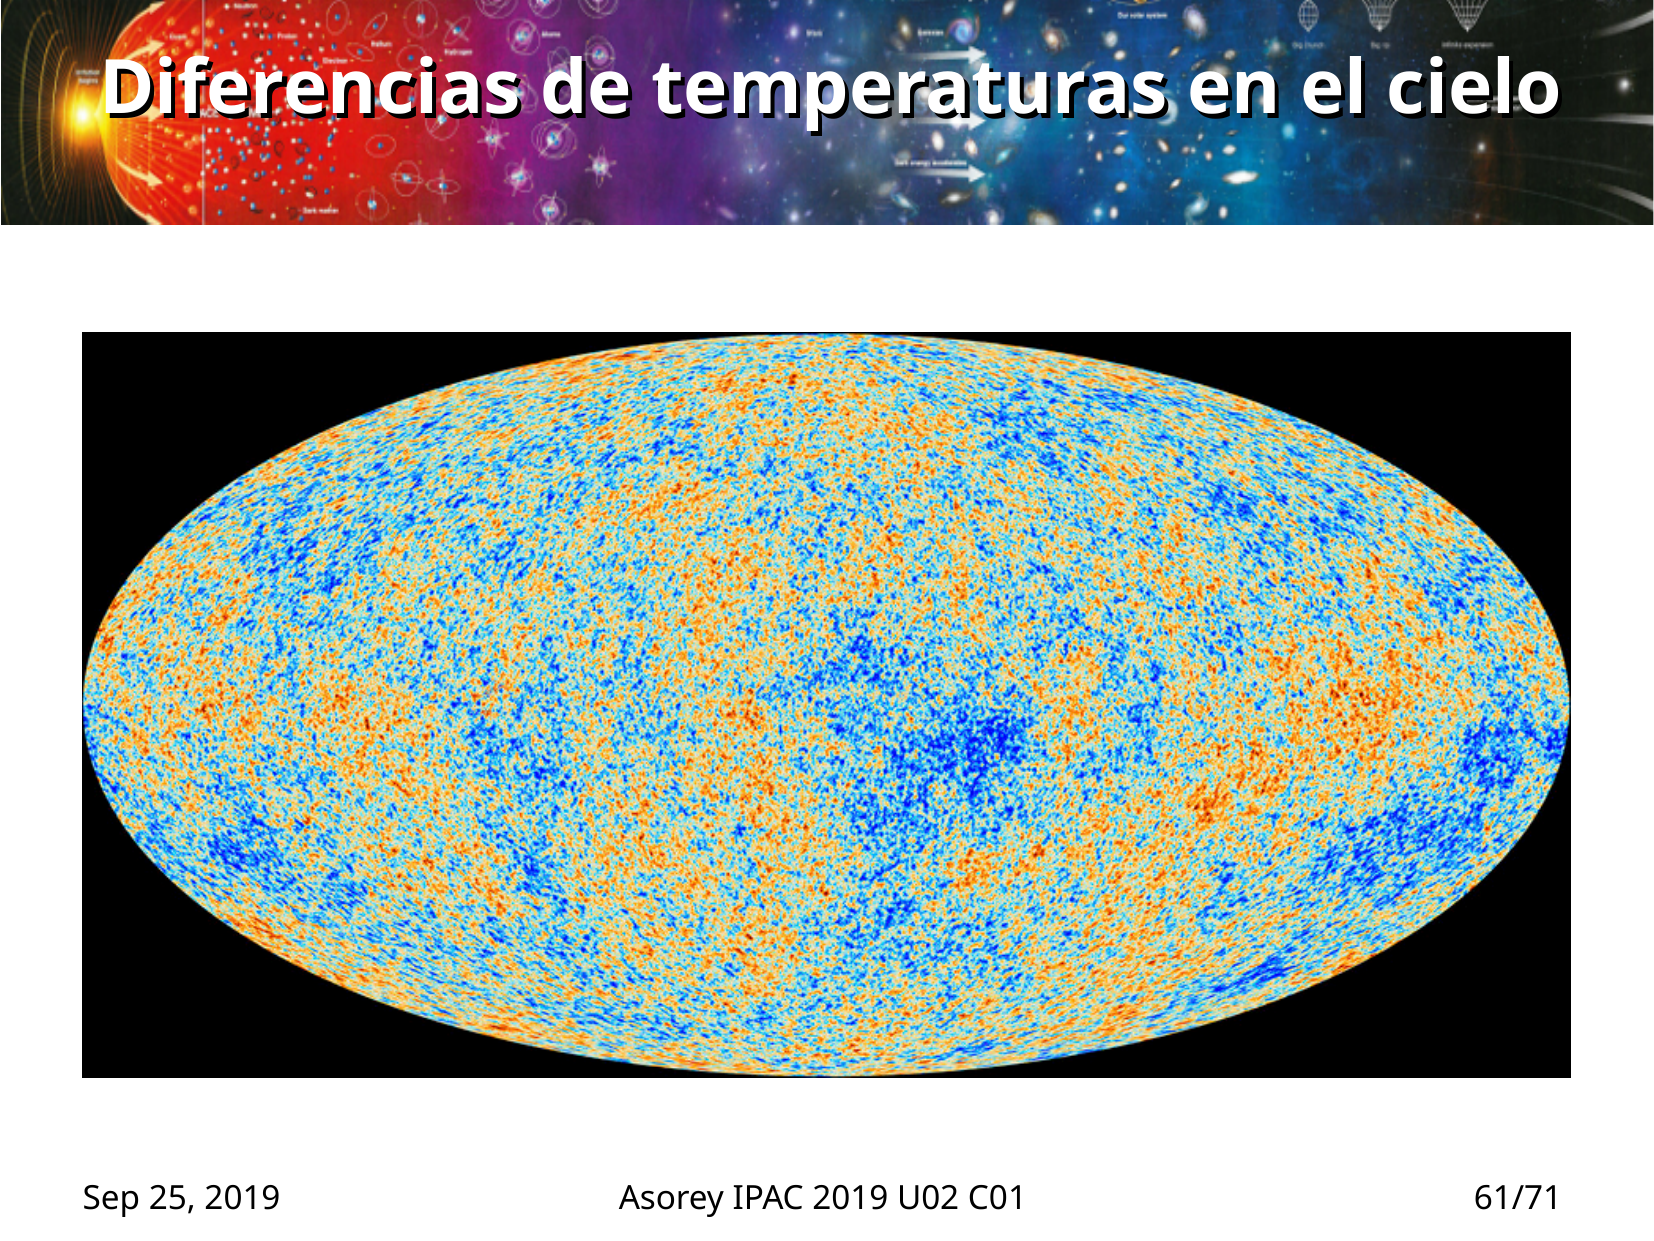

# Diferencias de temperaturas en el cielo
Sep 25, 2019
Asorey IPAC 2019 U02 C01
61